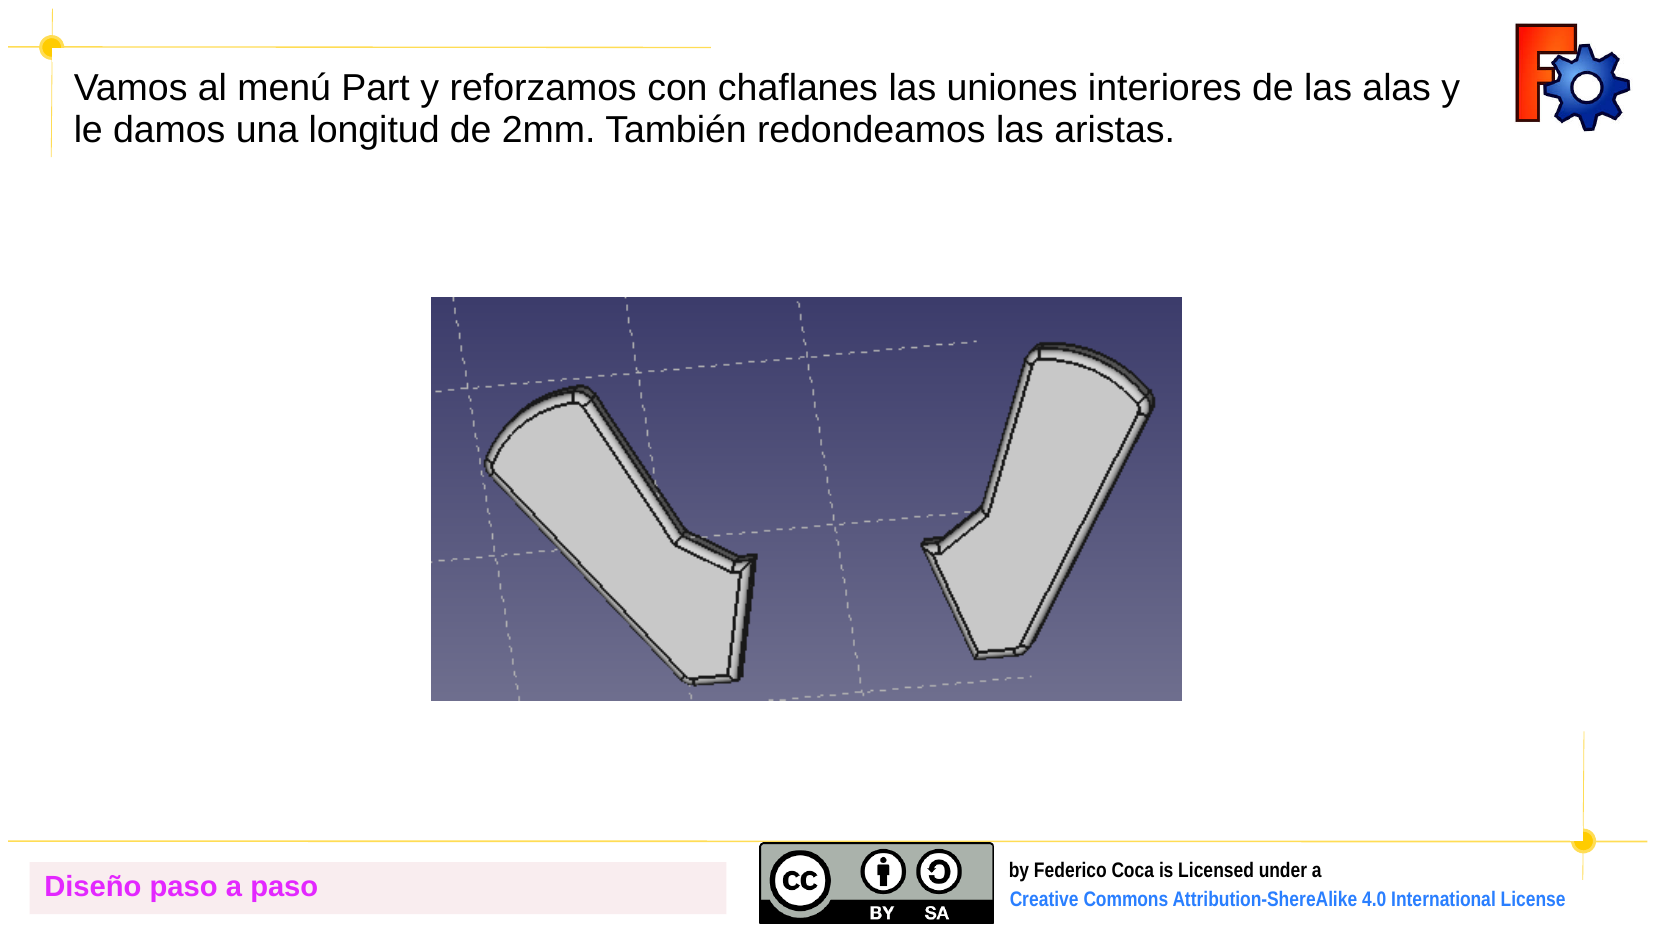

Vamos al menú Part y reforzamos con chaflanes las uniones interiores de las alas y le damos una longitud de 2mm. También redondeamos las aristas.
Diseño paso a paso